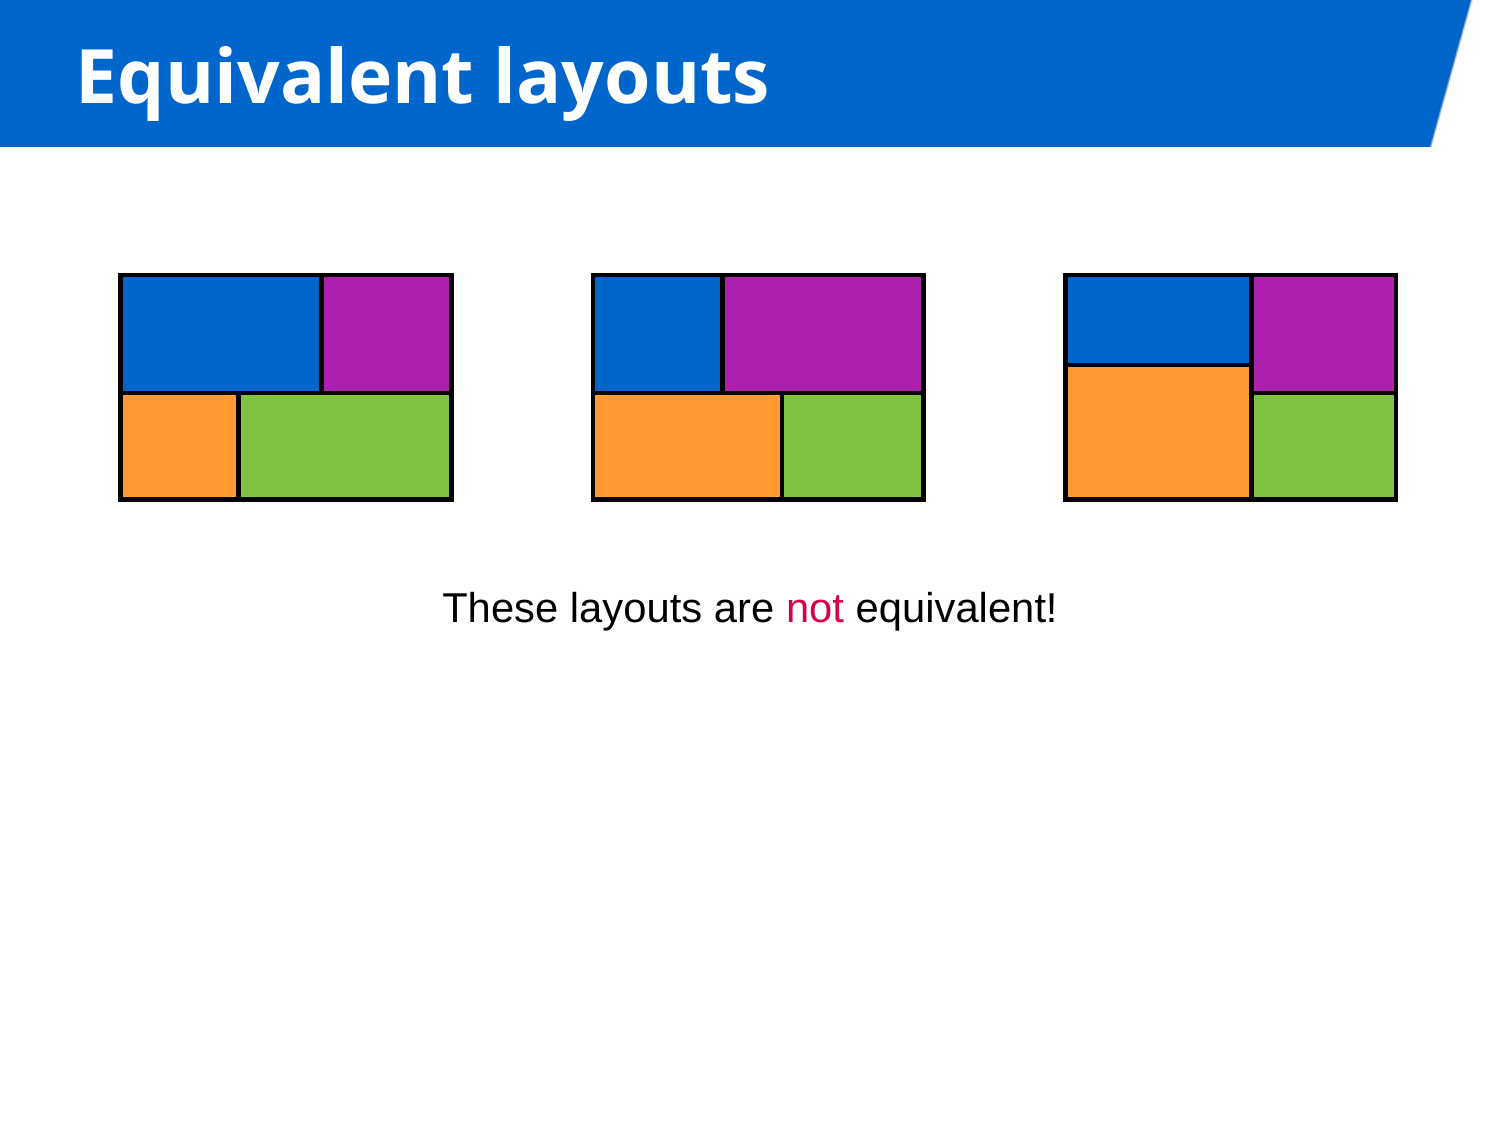

# Equivalent layouts
These layouts are not equivalent!